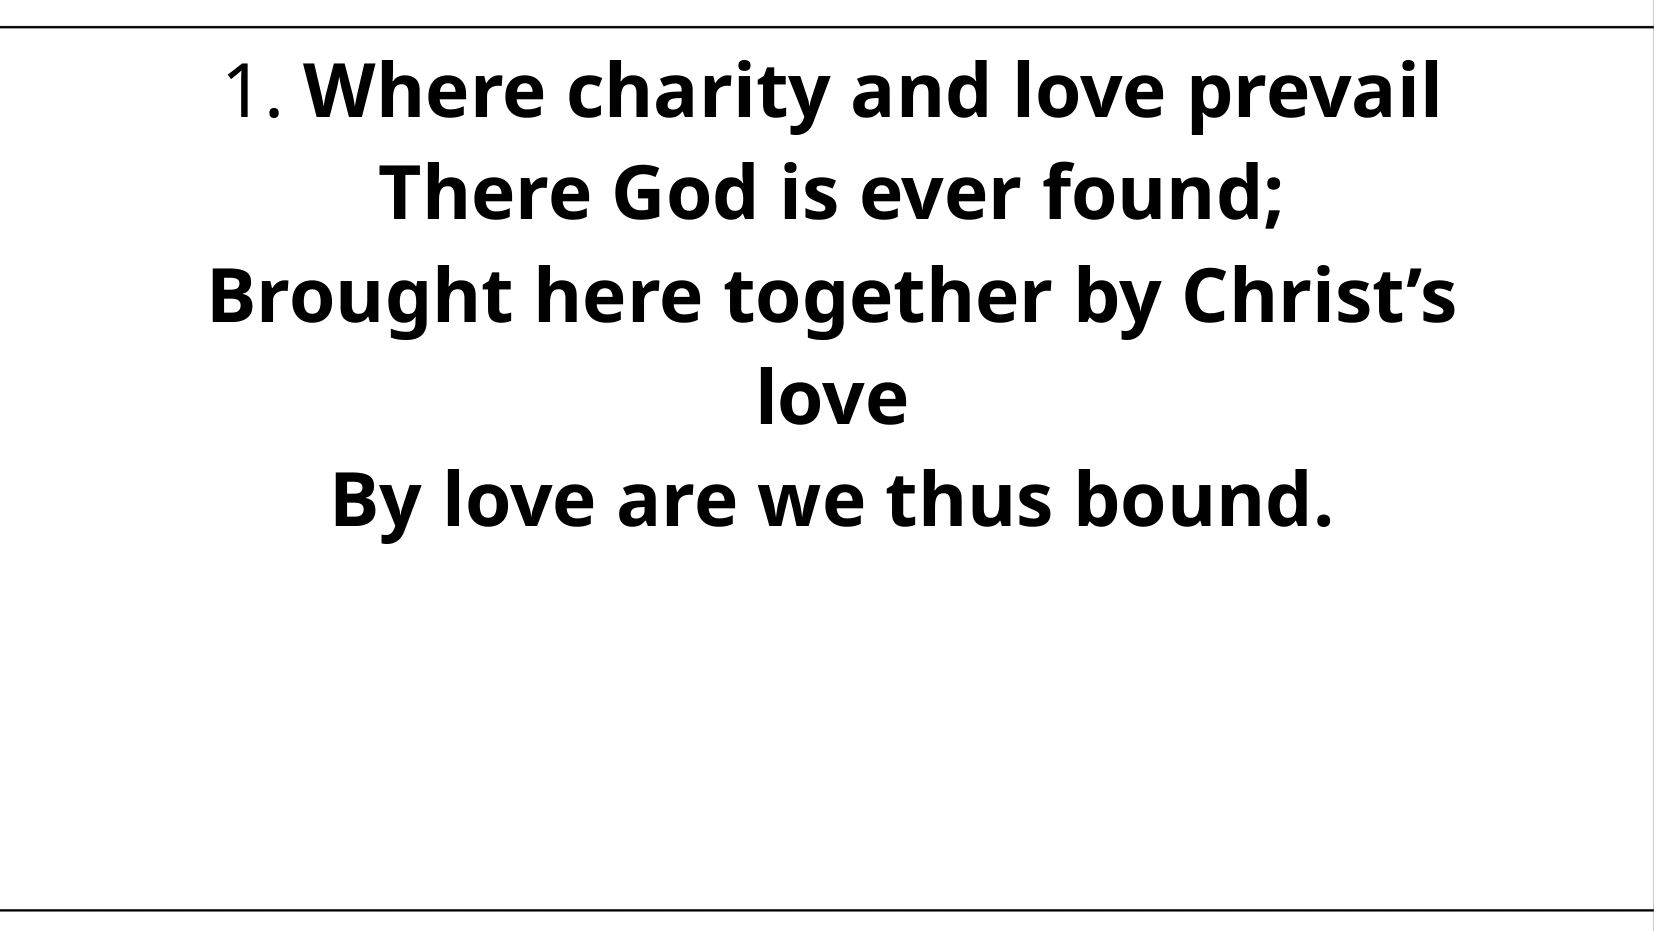

1. Where charity and love prevail
There God is ever found;
Brought here together by Christ’s love
By love are we thus bound.